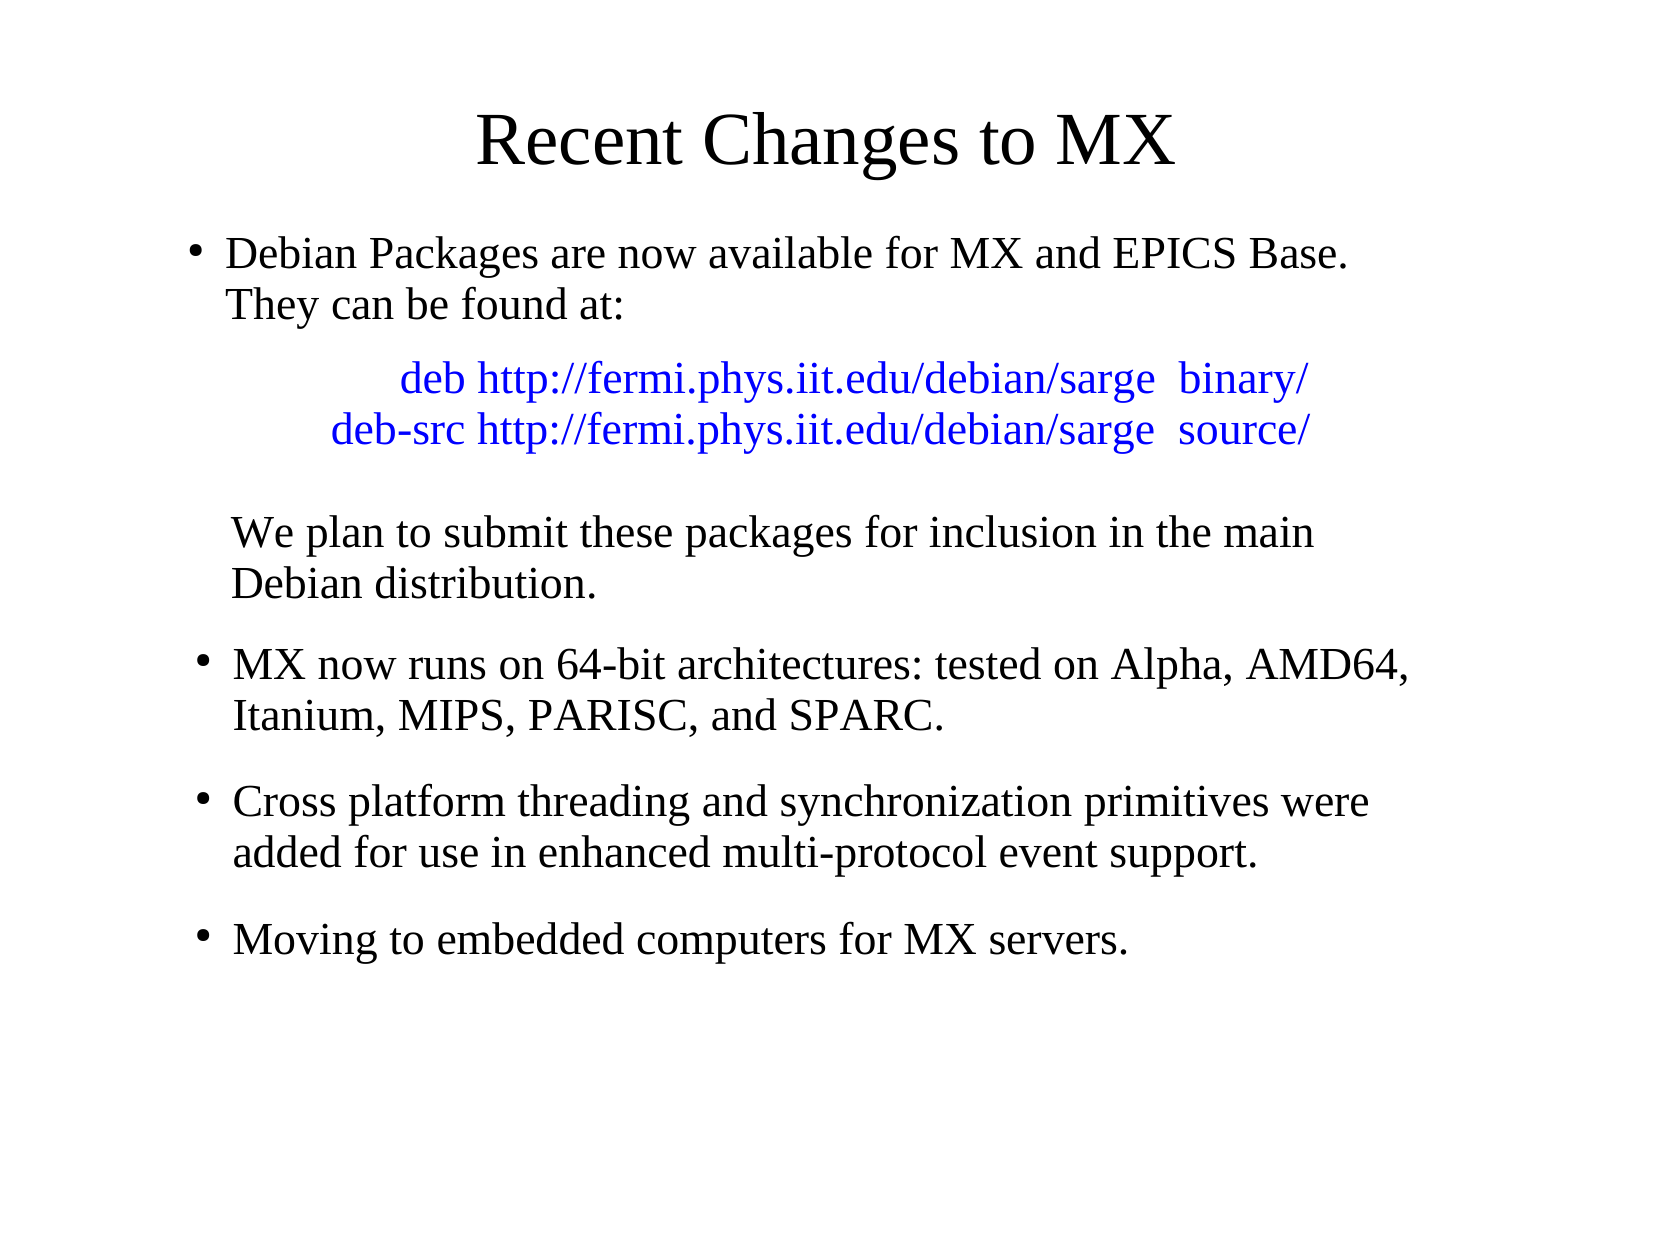

Recent Changes to MX
Debian Packages are now available for MX and EPICS Base. They can be found at:
 deb http://fermi.phys.iit.edu/debian/sarge binary/
deb-src http://fermi.phys.iit.edu/debian/sarge source/
We plan to submit these packages for inclusion in the main
Debian distribution.
MX now runs on 64-bit architectures: tested on Alpha, AMD64, Itanium, MIPS, PARISC, and SPARC.
Cross platform threading and synchronization primitives were added for use in enhanced multi-protocol event support.
Moving to embedded computers for MX servers.